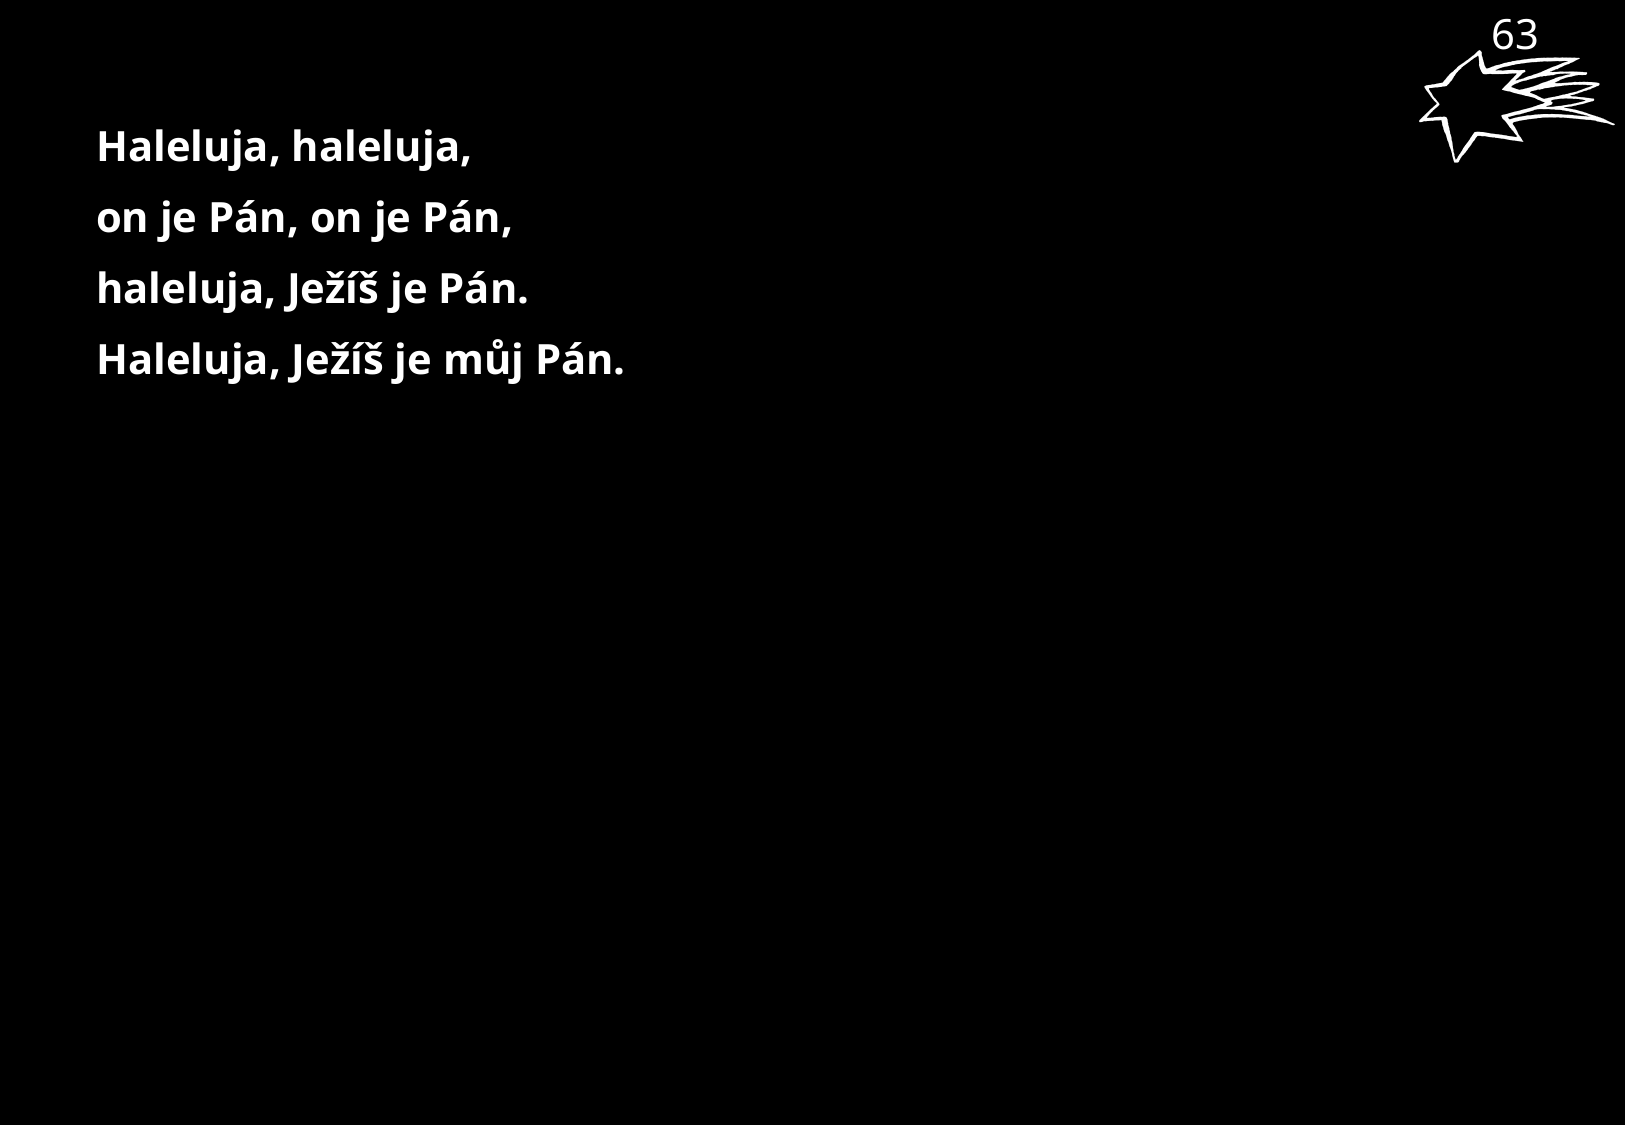

63
# Haleluja, haleluja,
on je Pán, on je Pán,
haleluja, Ježíš je Pán.
Haleluja, Ježíš je můj Pán.